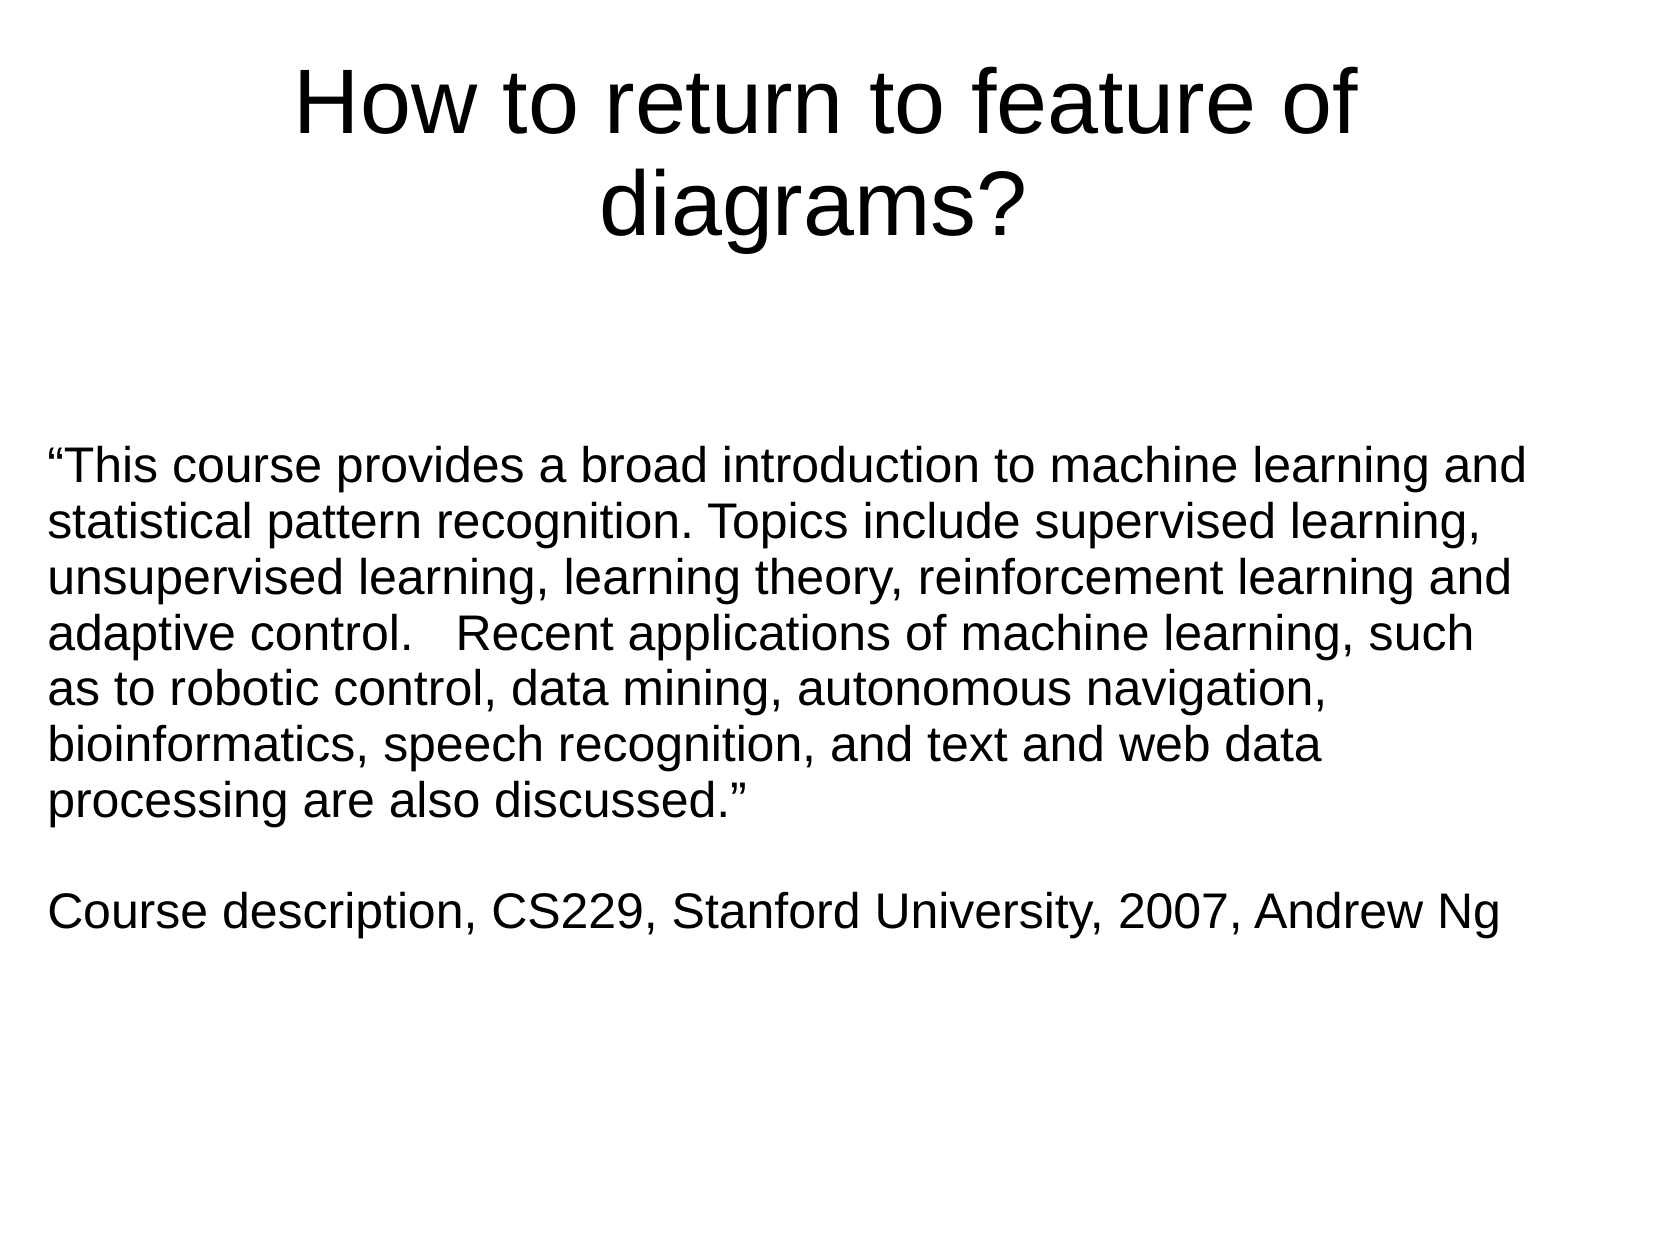

# How to return to feature of diagrams?
“This course provides a broad introduction to machine learning and statistical pattern recognition. Topics include supervised learning, unsupervised learning, learning theory, reinforcement learning and adaptive control. Recent applications of machine learning, such as to robotic control, data mining, autonomous navigation, bioinformatics, speech recognition, and text and web data processing are also discussed.”
Course description, CS229, Stanford University, 2007, Andrew Ng